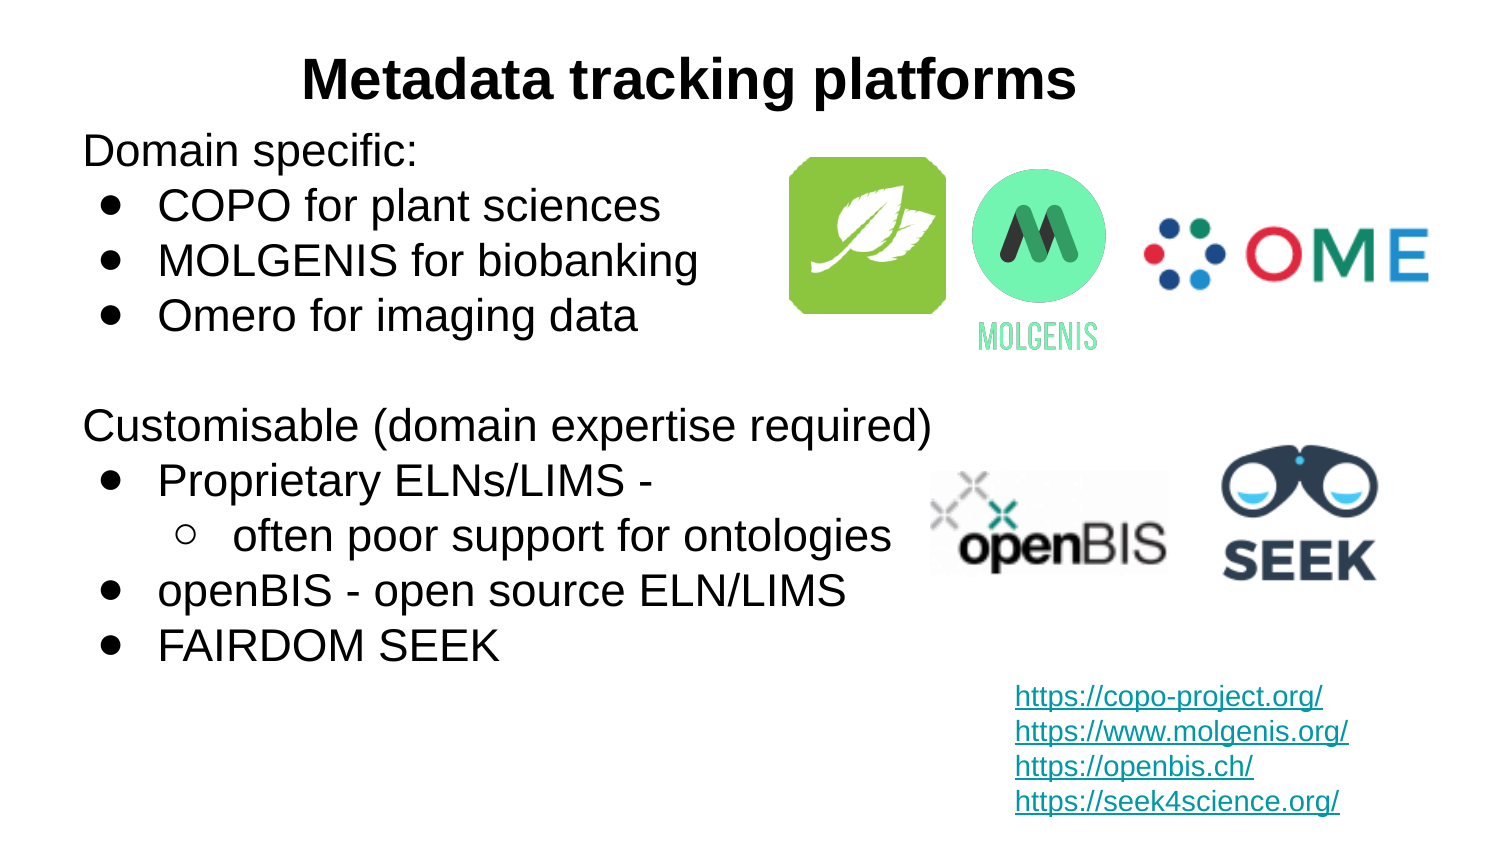

Metadata tracking platforms
Domain specific:
COPO for plant sciences
MOLGENIS for biobanking
Omero for imaging data
Customisable (domain expertise required)
Proprietary ELNs/LIMS -
often poor support for ontologies
openBIS - open source ELN/LIMS
FAIRDOM SEEK
https://copo-project.org/ https://www.molgenis.org/
https://openbis.ch/ https://seek4science.org/